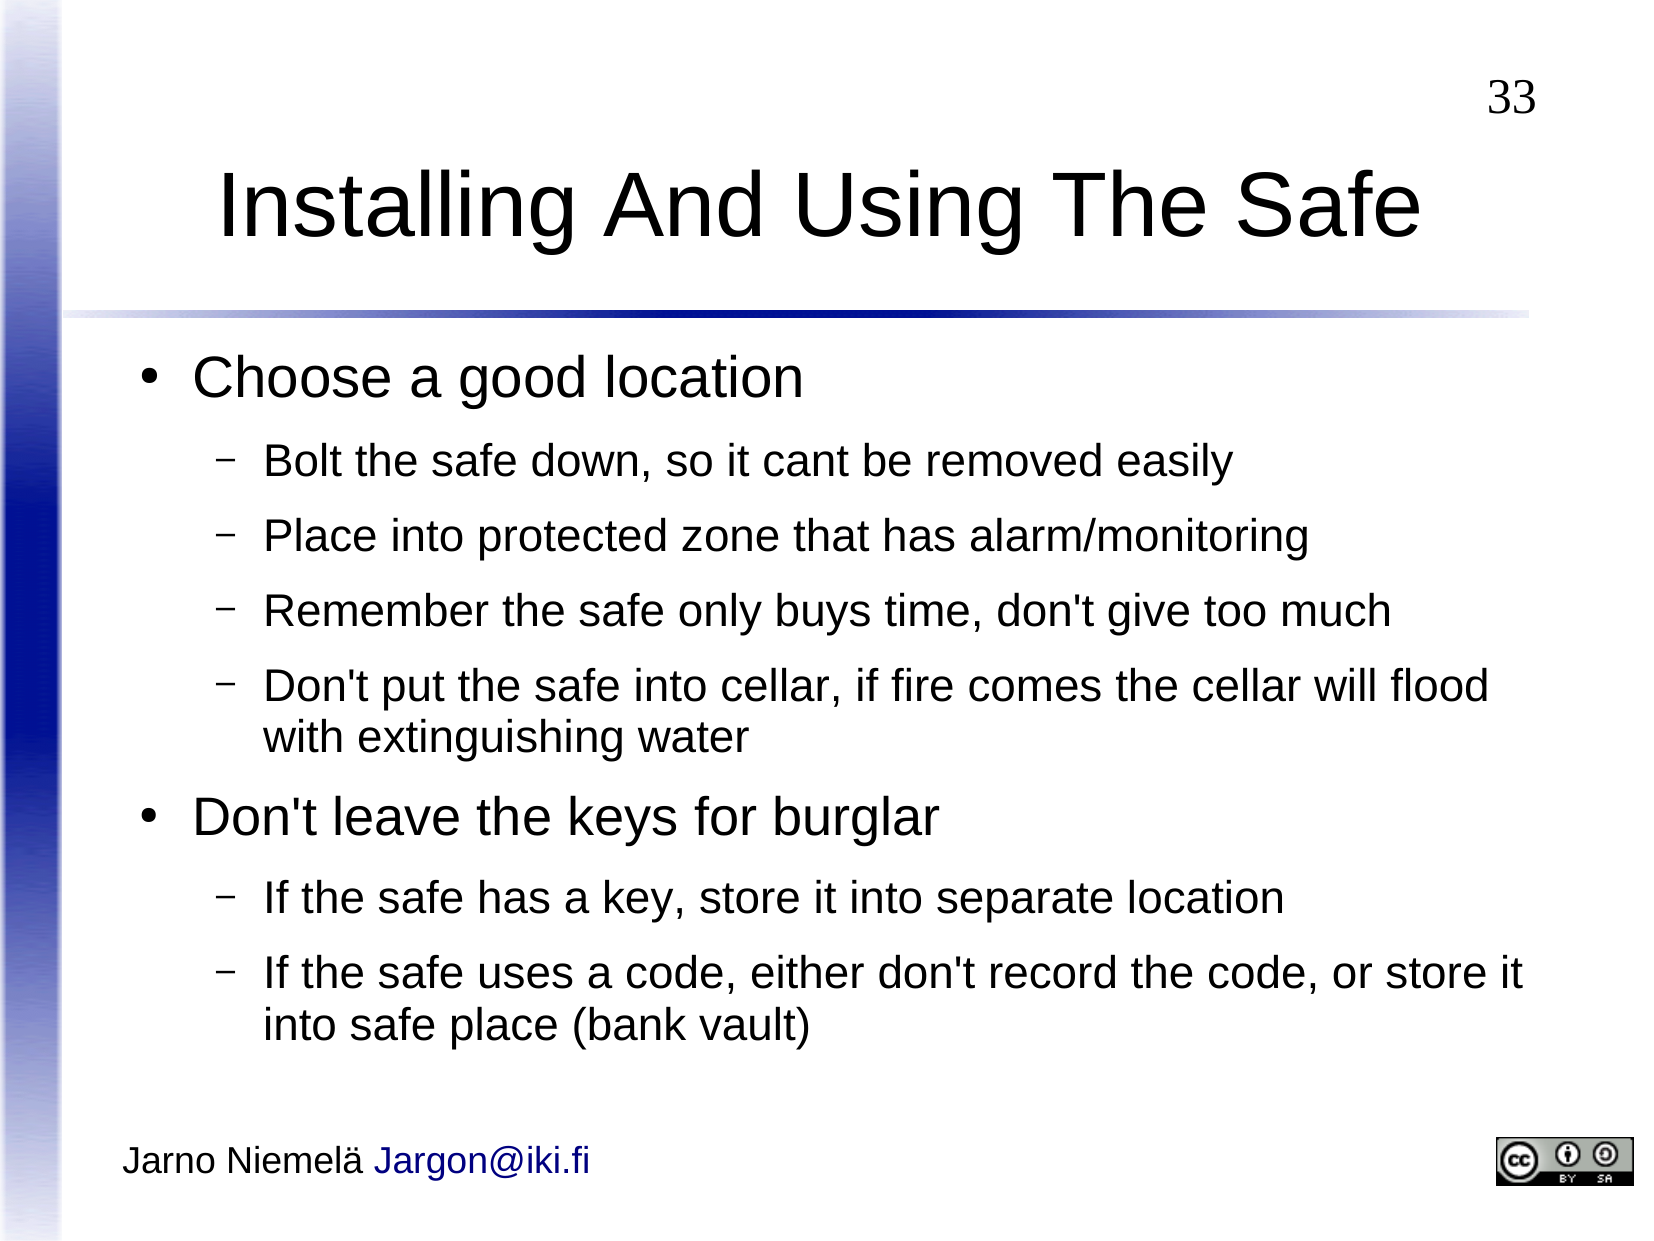

# Installing And Using The Safe
Choose a good location
Bolt the safe down, so it cant be removed easily
Place into protected zone that has alarm/monitoring
Remember the safe only buys time, don't give too much
Don't put the safe into cellar, if fire comes the cellar will flood with extinguishing water
Don't leave the keys for burglar
If the safe has a key, store it into separate location
If the safe uses a code, either don't record the code, or store it into safe place (bank vault)